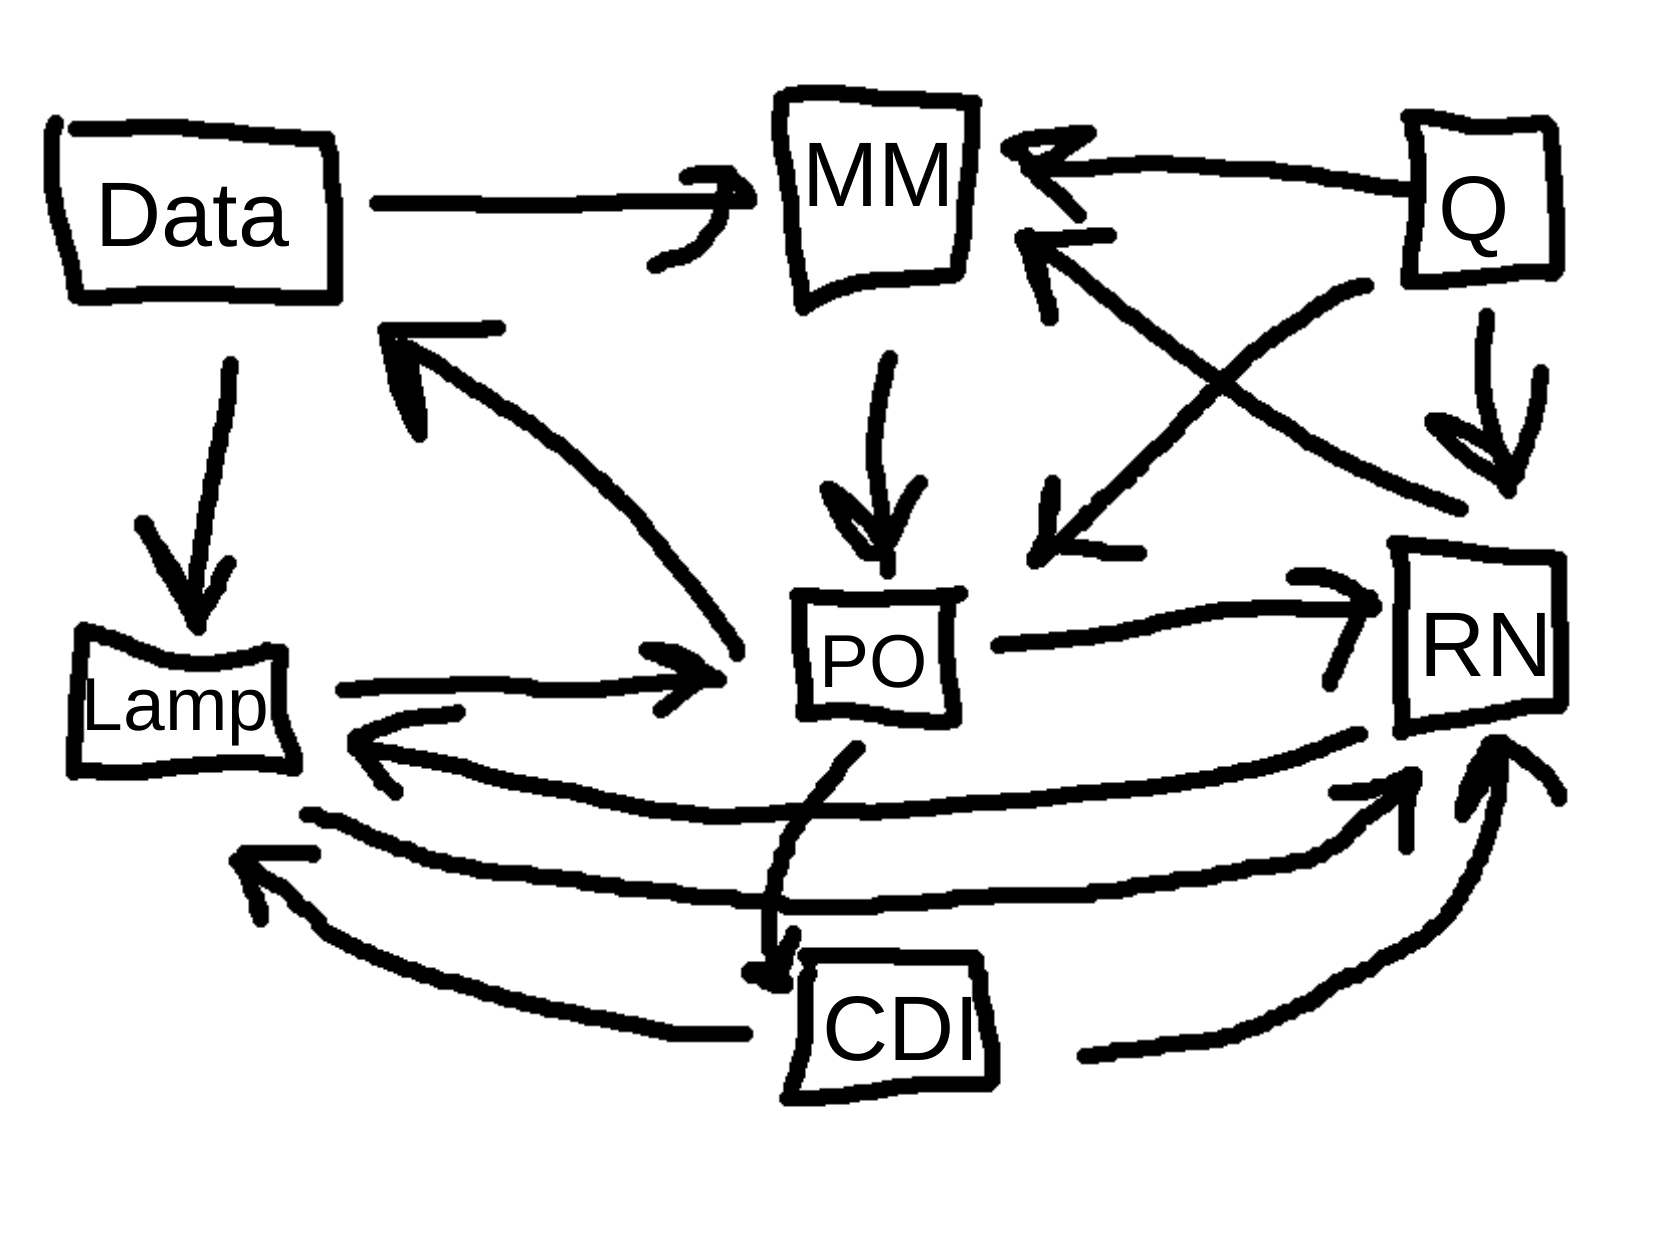

#
MM
Q
Data
RN
PO
Lamp
CDI